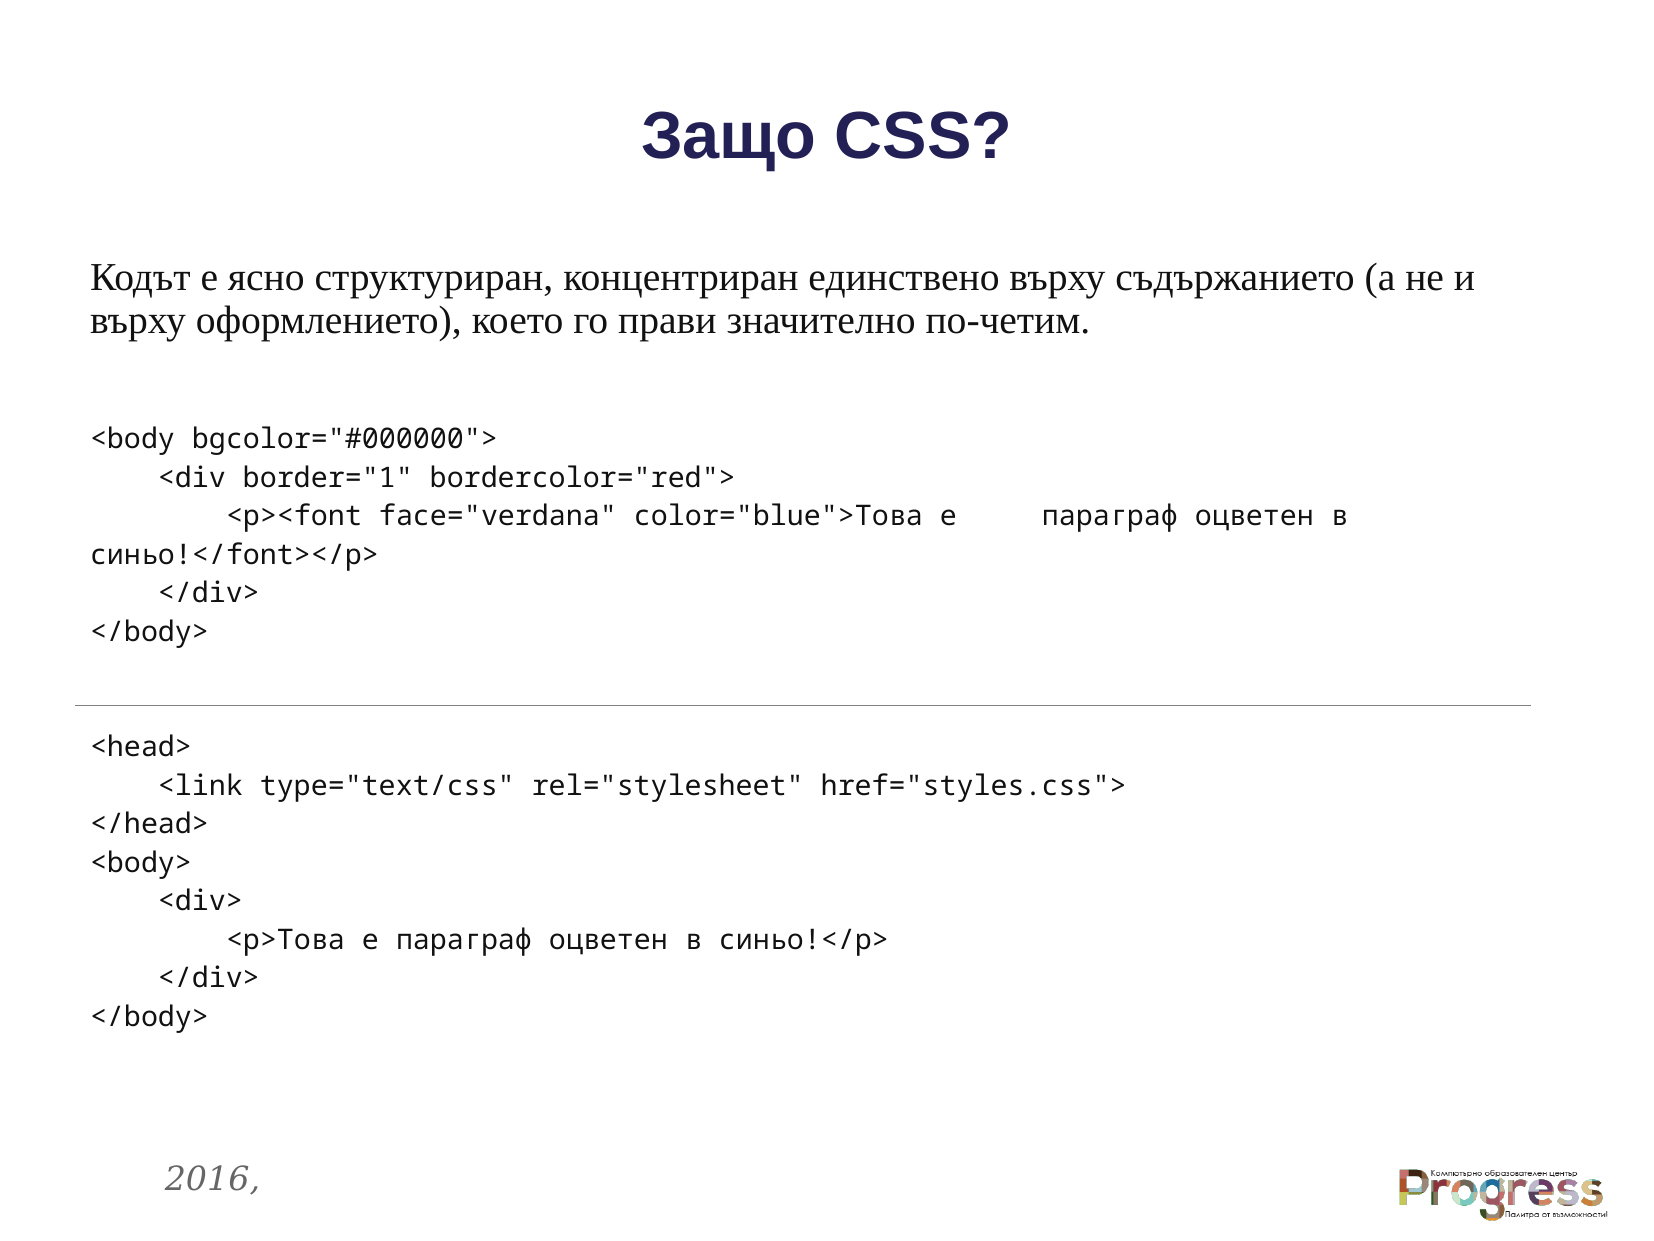

# Защо CSS?
Кодът е ясно структуриран, концентриран единствено върху съдържанието (а не и върху оформлението), което го прави значително по-четим.
<body bgcolor="#000000">
 <div border="1" bordercolor="red">
 <p><font face="verdana" color="blue">Това е 	 параграф оцветен в синьо!</font></p>
 </div>
</body>
<head>
 <link type="text/css" rel="stylesheet" href="styles.css">
</head>
<body>
 <div>
 <p>Това е параграф оцветен в синьо!</p>
 </div>
</body>
2016,